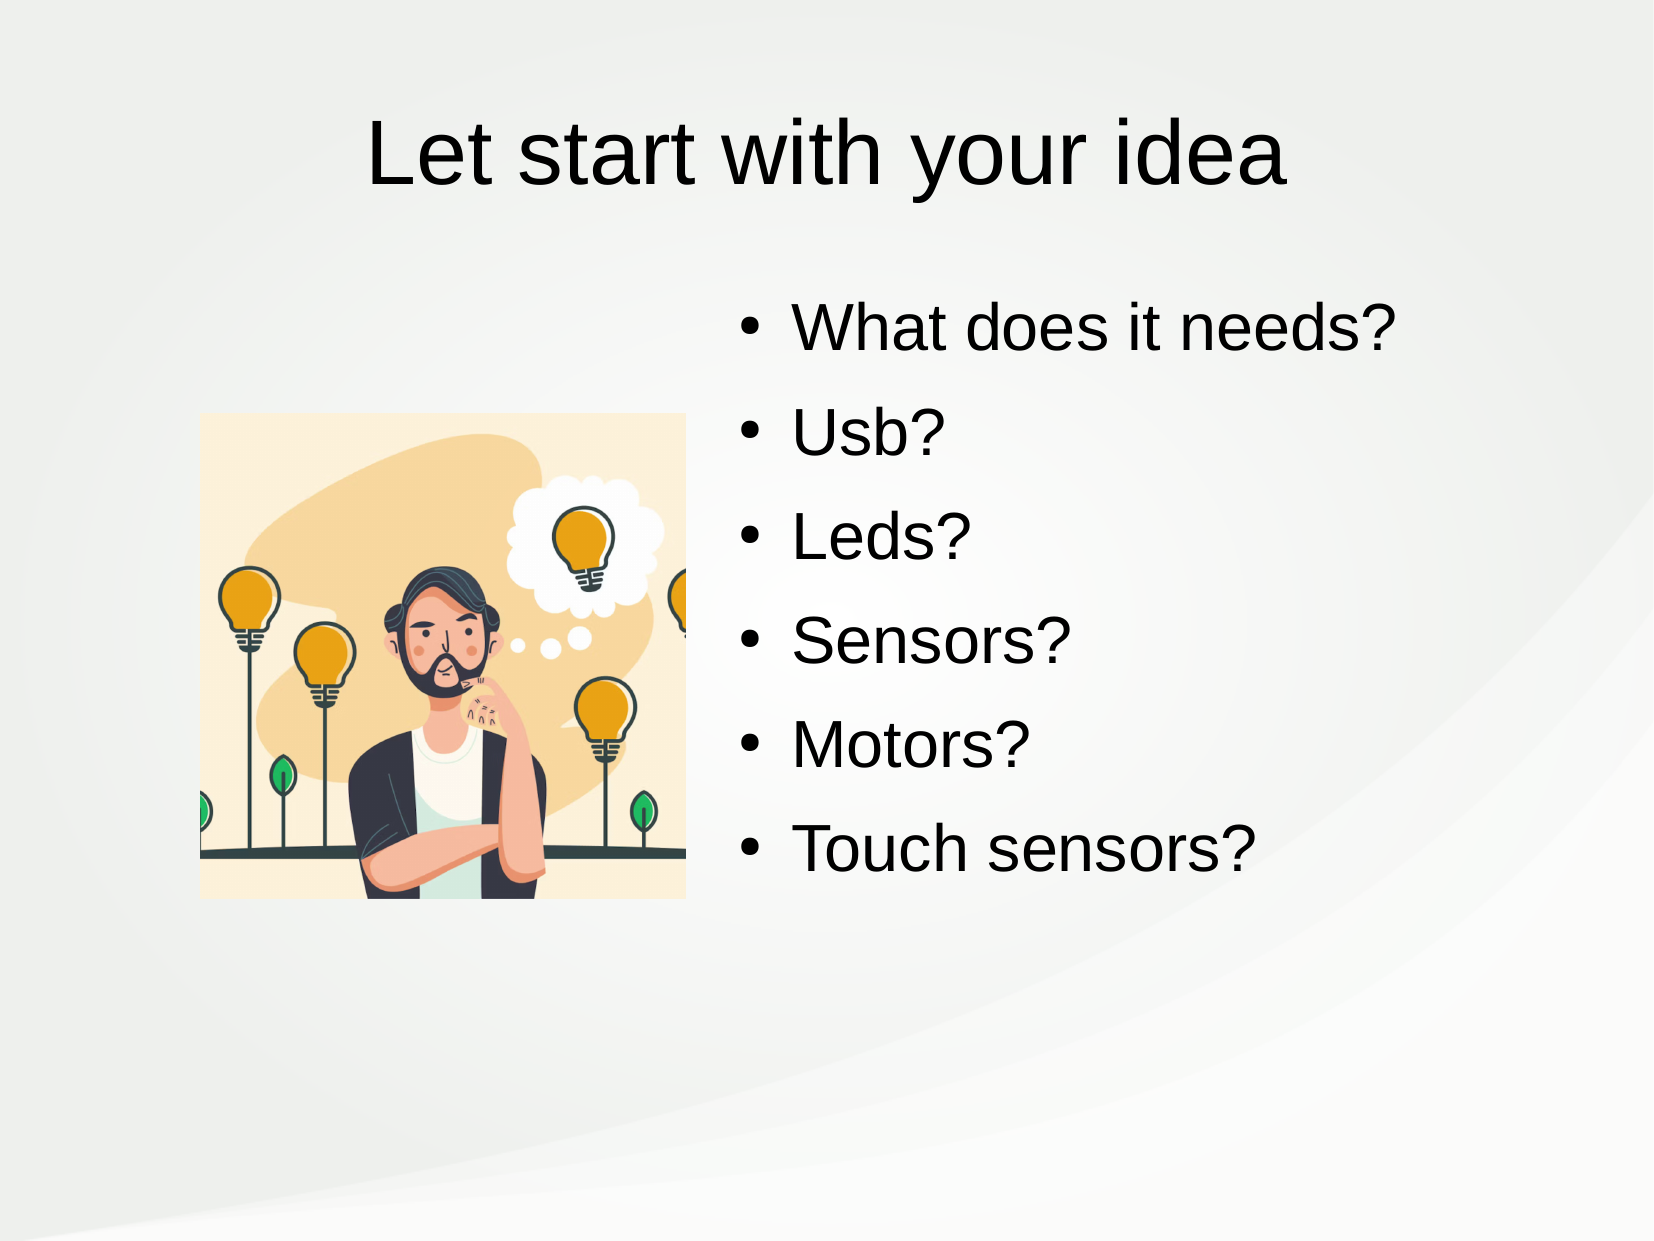

# Let start with your idea
What does it needs?
Usb?
Leds?
Sensors?
Motors?
Touch sensors?